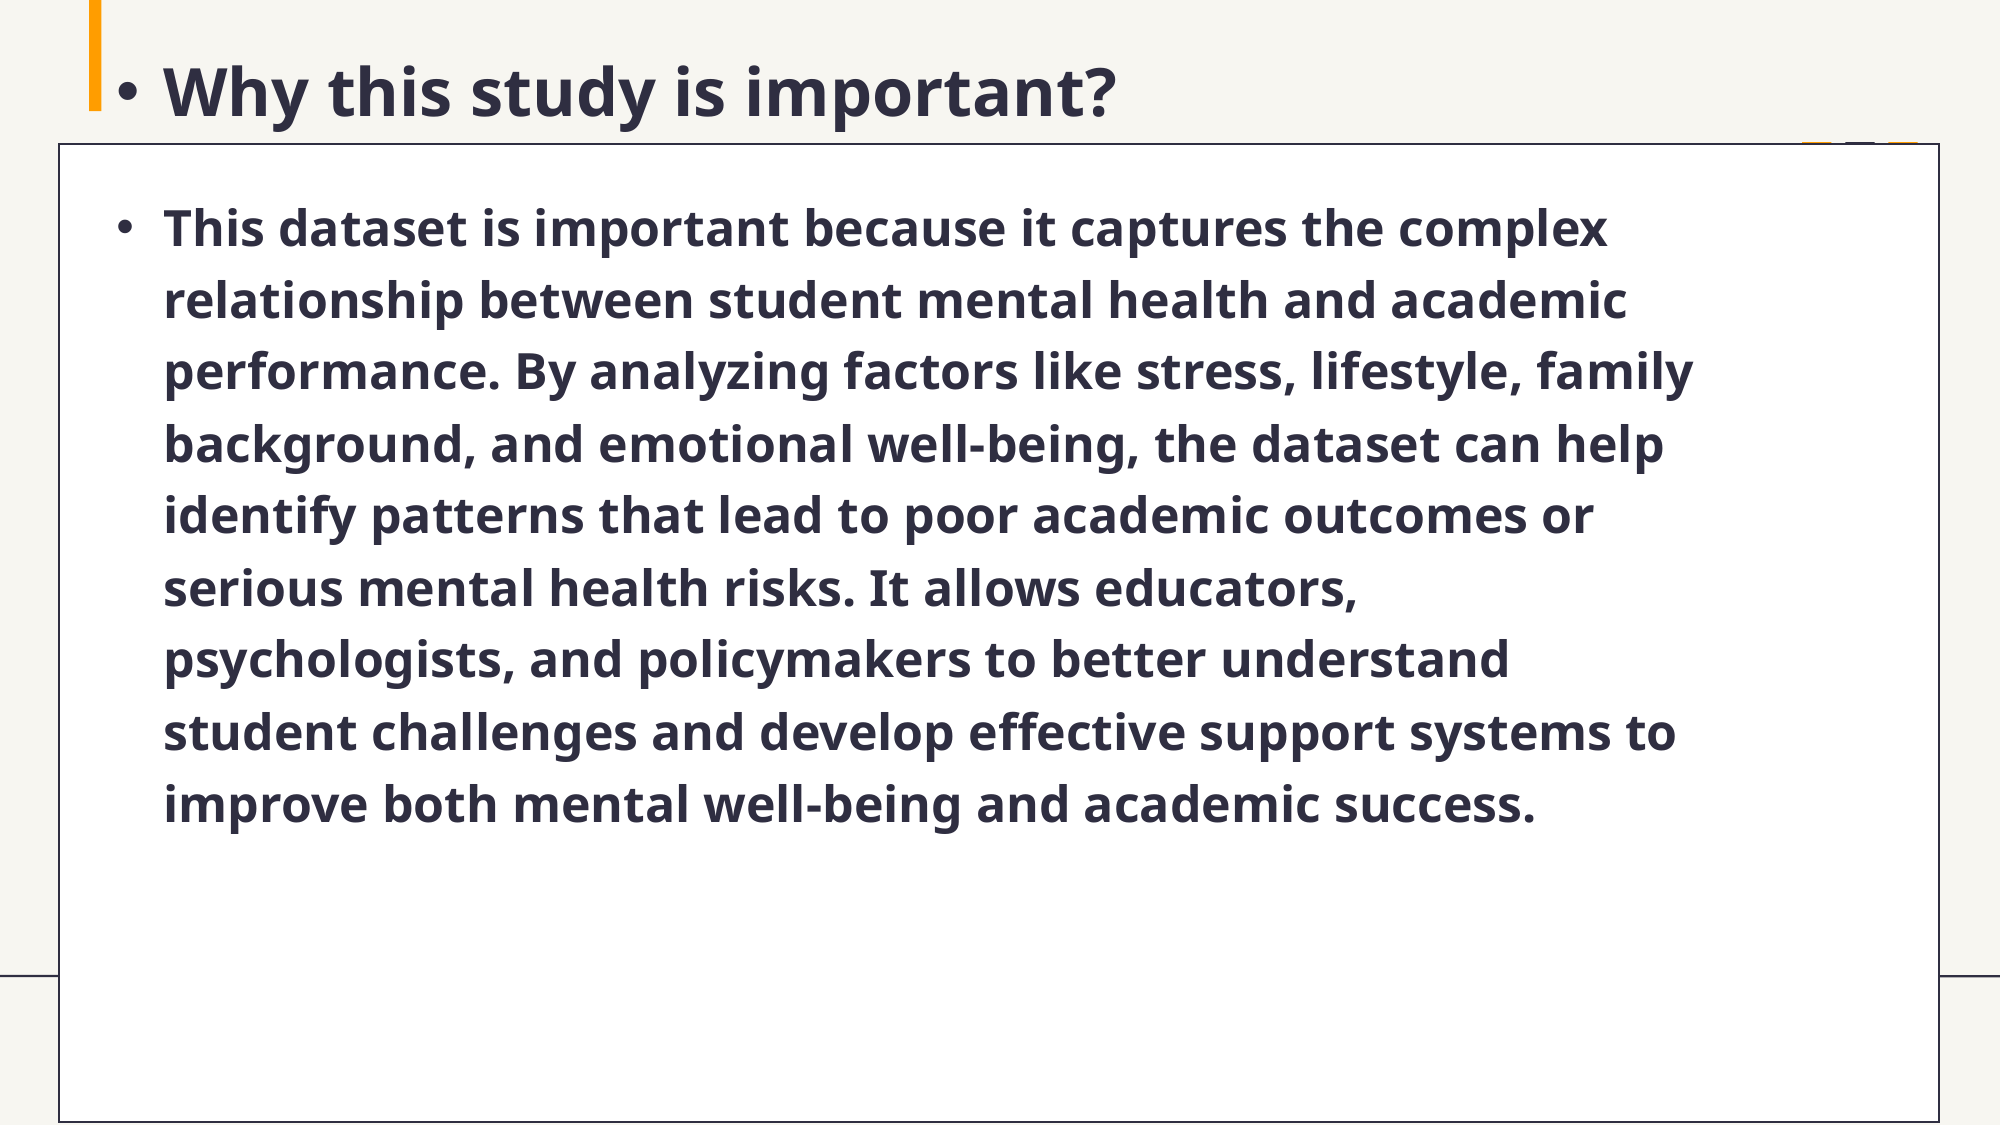

Why this study is important?
This dataset is important because it captures the complex relationship between student mental health and academic performance. By analyzing factors like stress, lifestyle, family background, and emotional well-being, the dataset can help identify patterns that lead to poor academic outcomes or serious mental health risks. It allows educators, psychologists, and policymakers to better understand student challenges and develop effective support systems to improve both mental well-being and academic success.